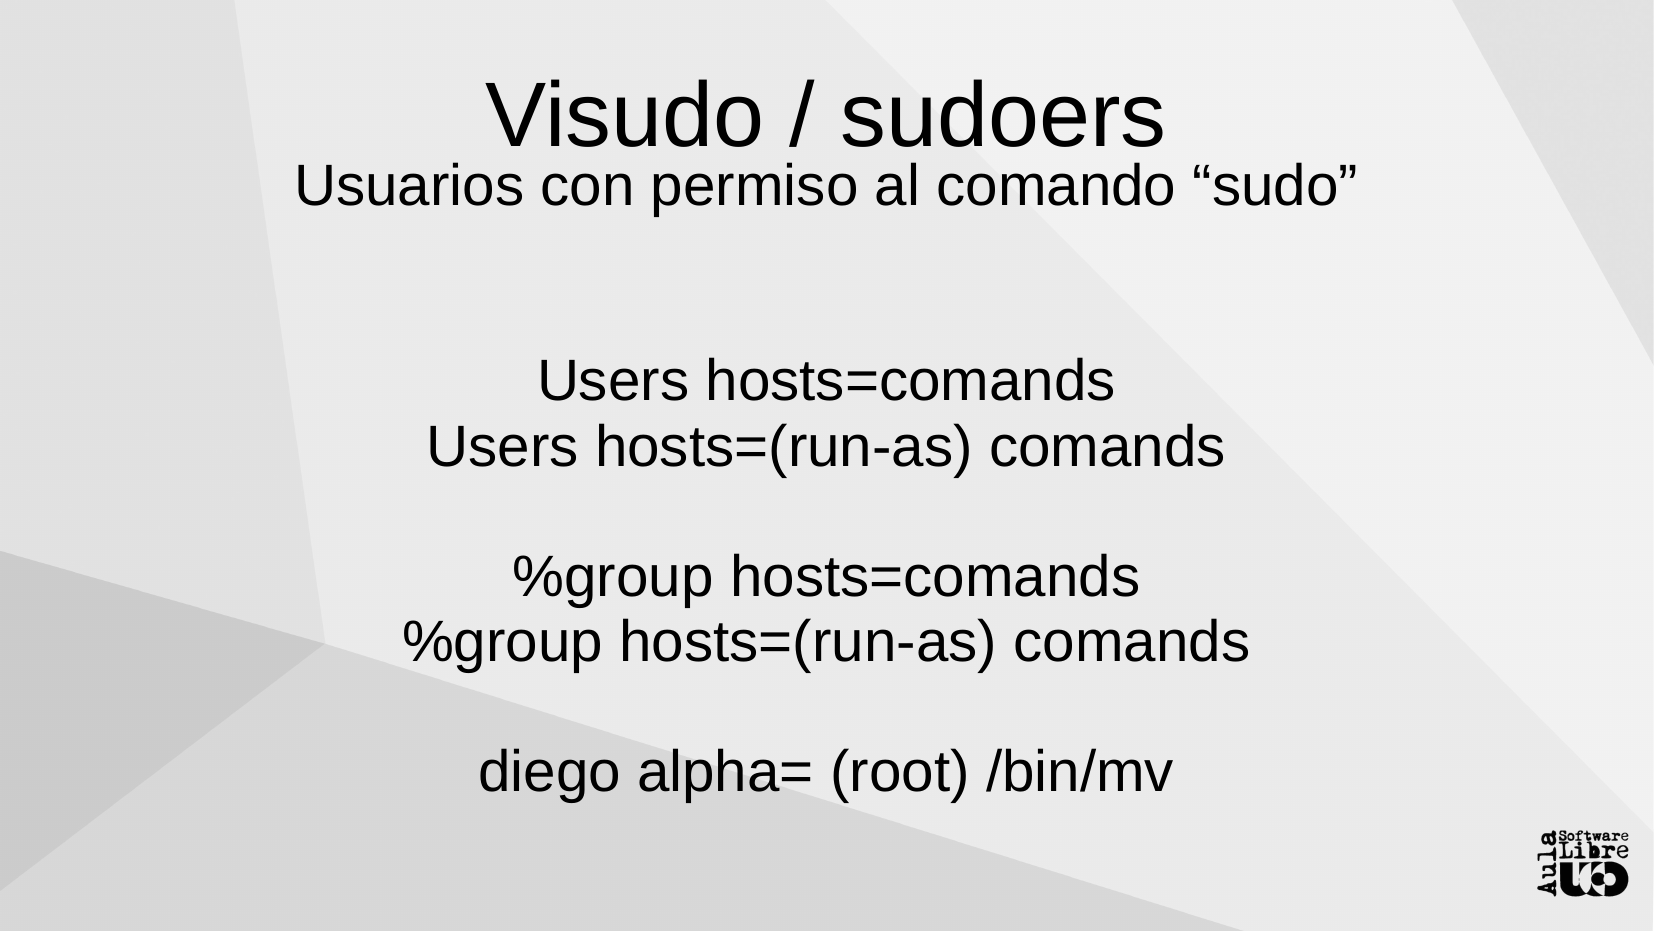

# Visudo / sudoers
Usuarios con permiso al comando “sudo”
Users hosts=comands
Users hosts=(run-as) comands
%group hosts=comands
%group hosts=(run-as) comands
diego alpha= (root) /bin/mv